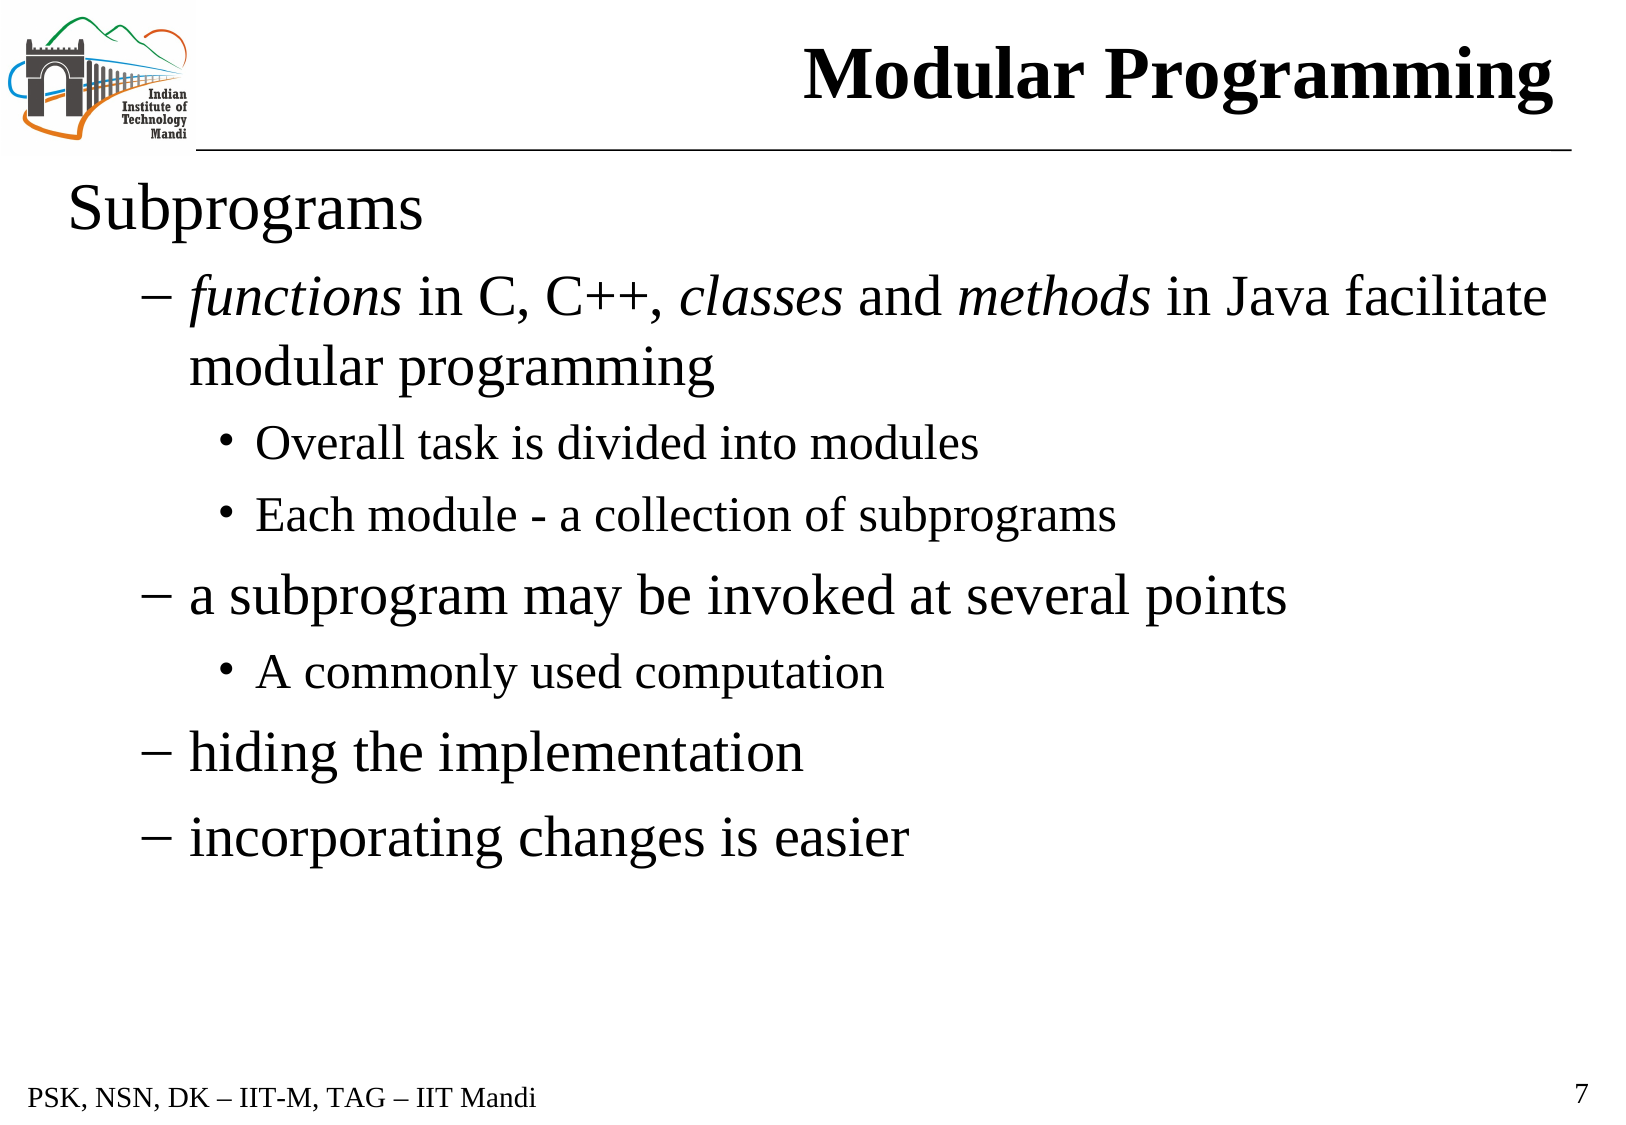

# Modular Programming
Subprograms
functions in C, C++, classes and methods in Java facilitate modular programming
Overall task is divided into modules
Each module - a collection of subprograms
a subprogram may be invoked at several points
A commonly used computation
hiding the implementation
incorporating changes is easier